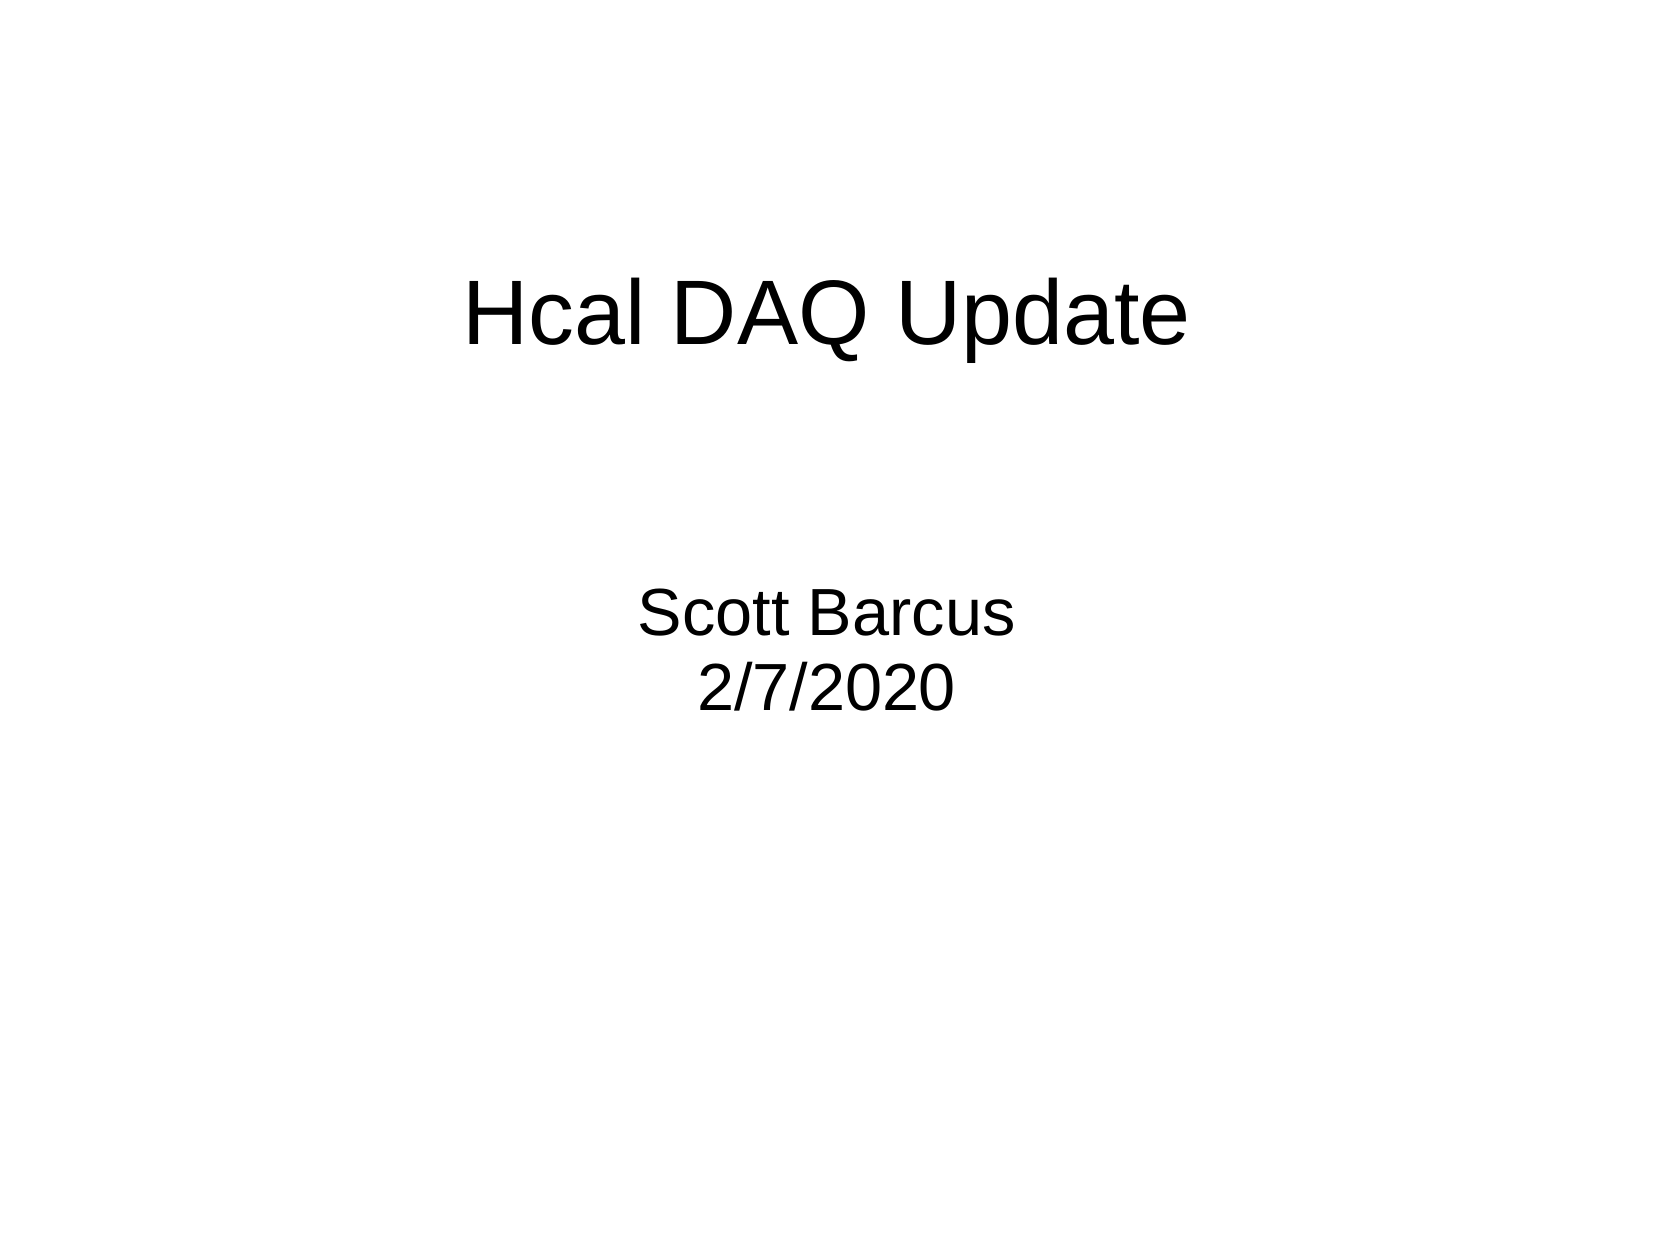

# Hcal DAQ Update
Scott Barcus
2/7/2020